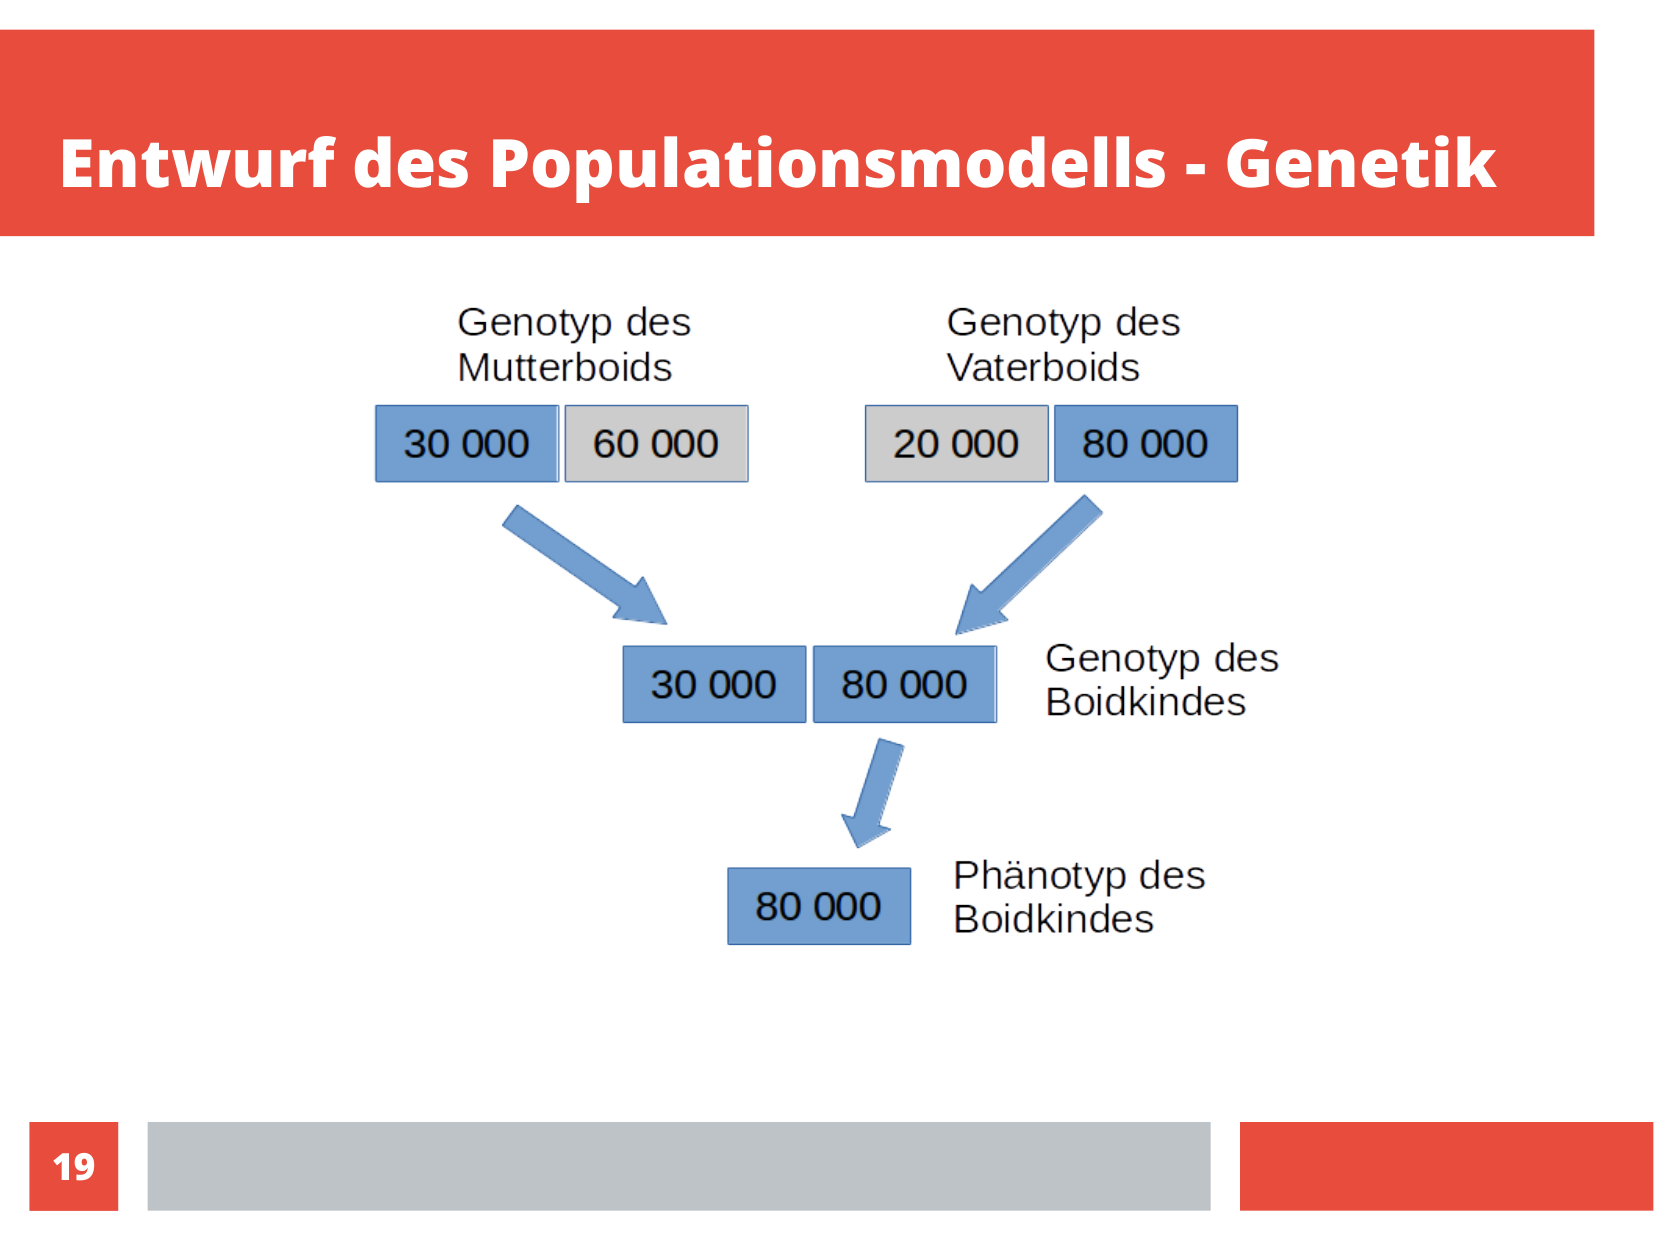

# Entwurf des Populationsmodells - Genetik
19